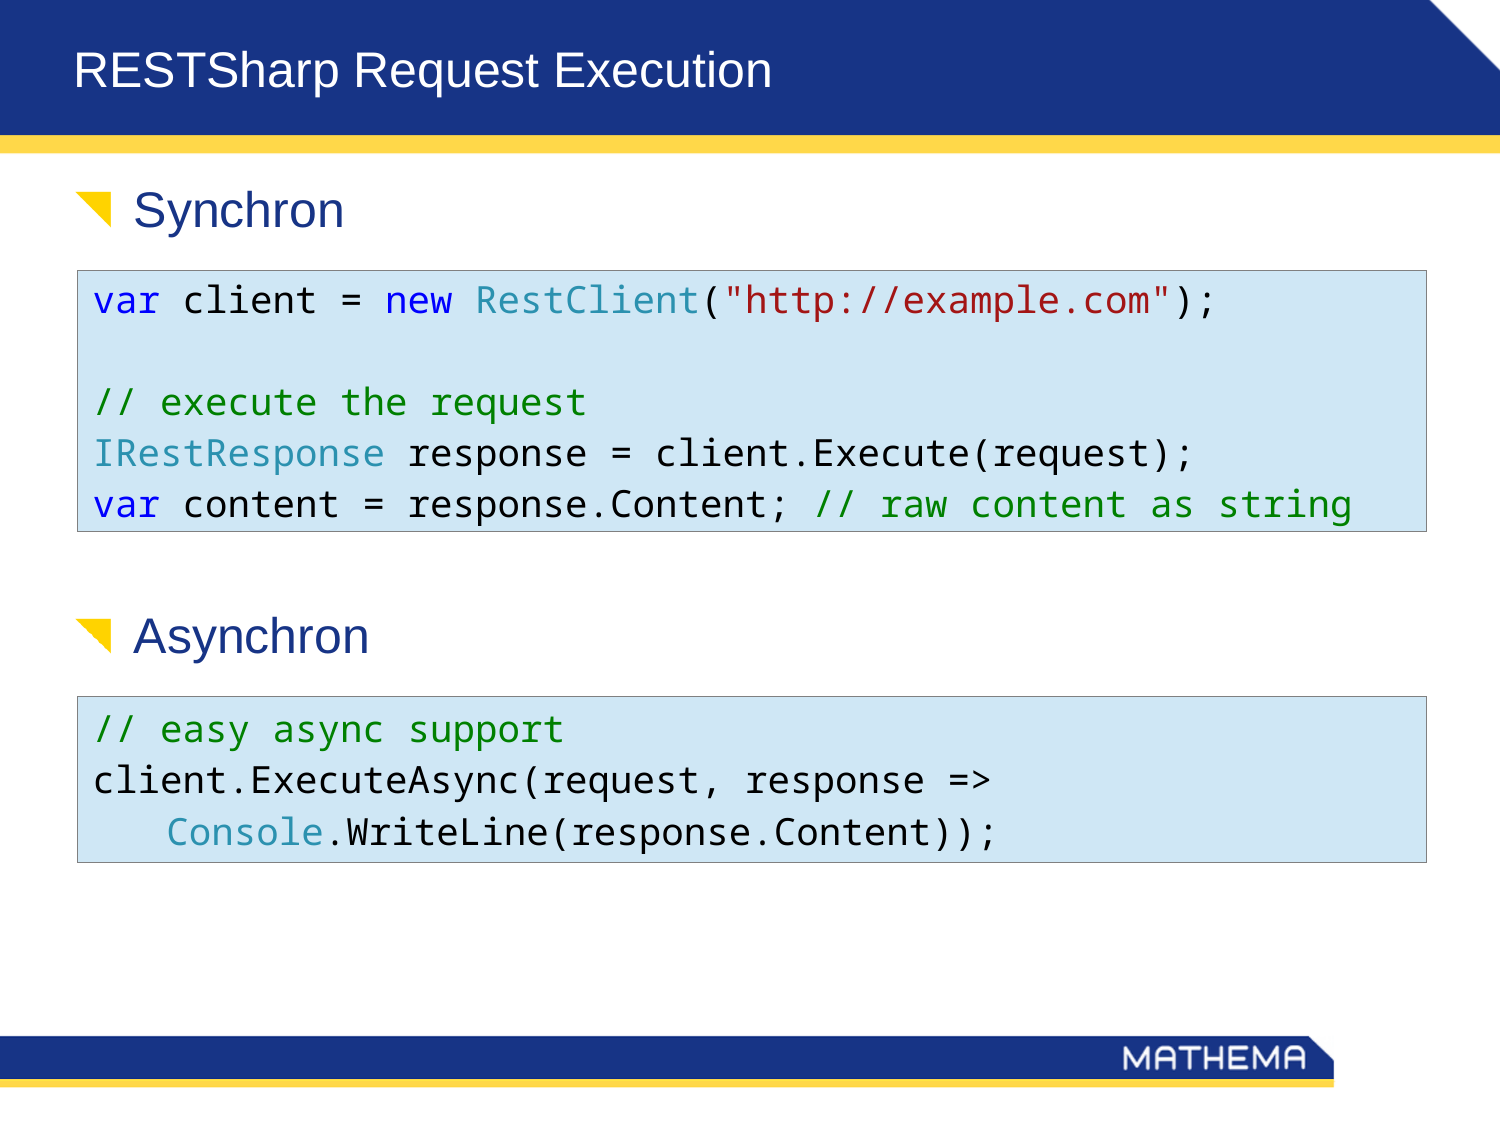

# RESTSharp Request Execution
Synchron
Asynchron
var client = new RestClient("http://example.com");
// execute the request
IRestResponse response = client.Execute(request);
var content = response.Content; // raw content as string
// easy async support
client.ExecuteAsync(request, response =>
	Console.WriteLine(response.Content));